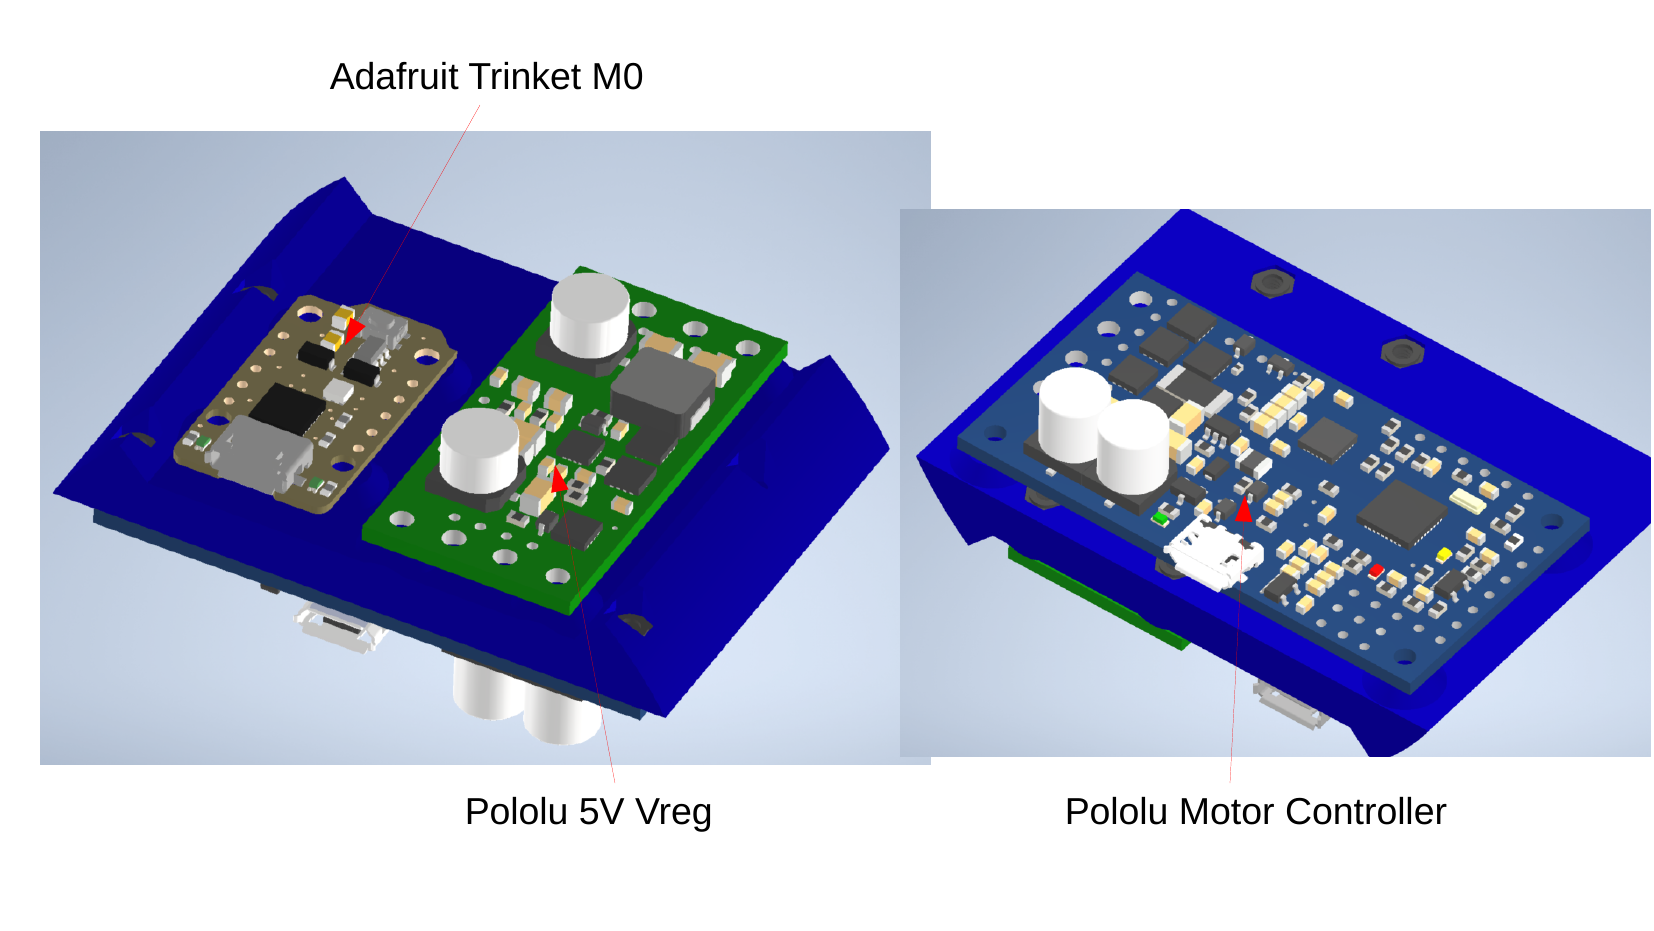

Adafruit Trinket M0
Pololu 5V Vreg
Pololu Motor Controller